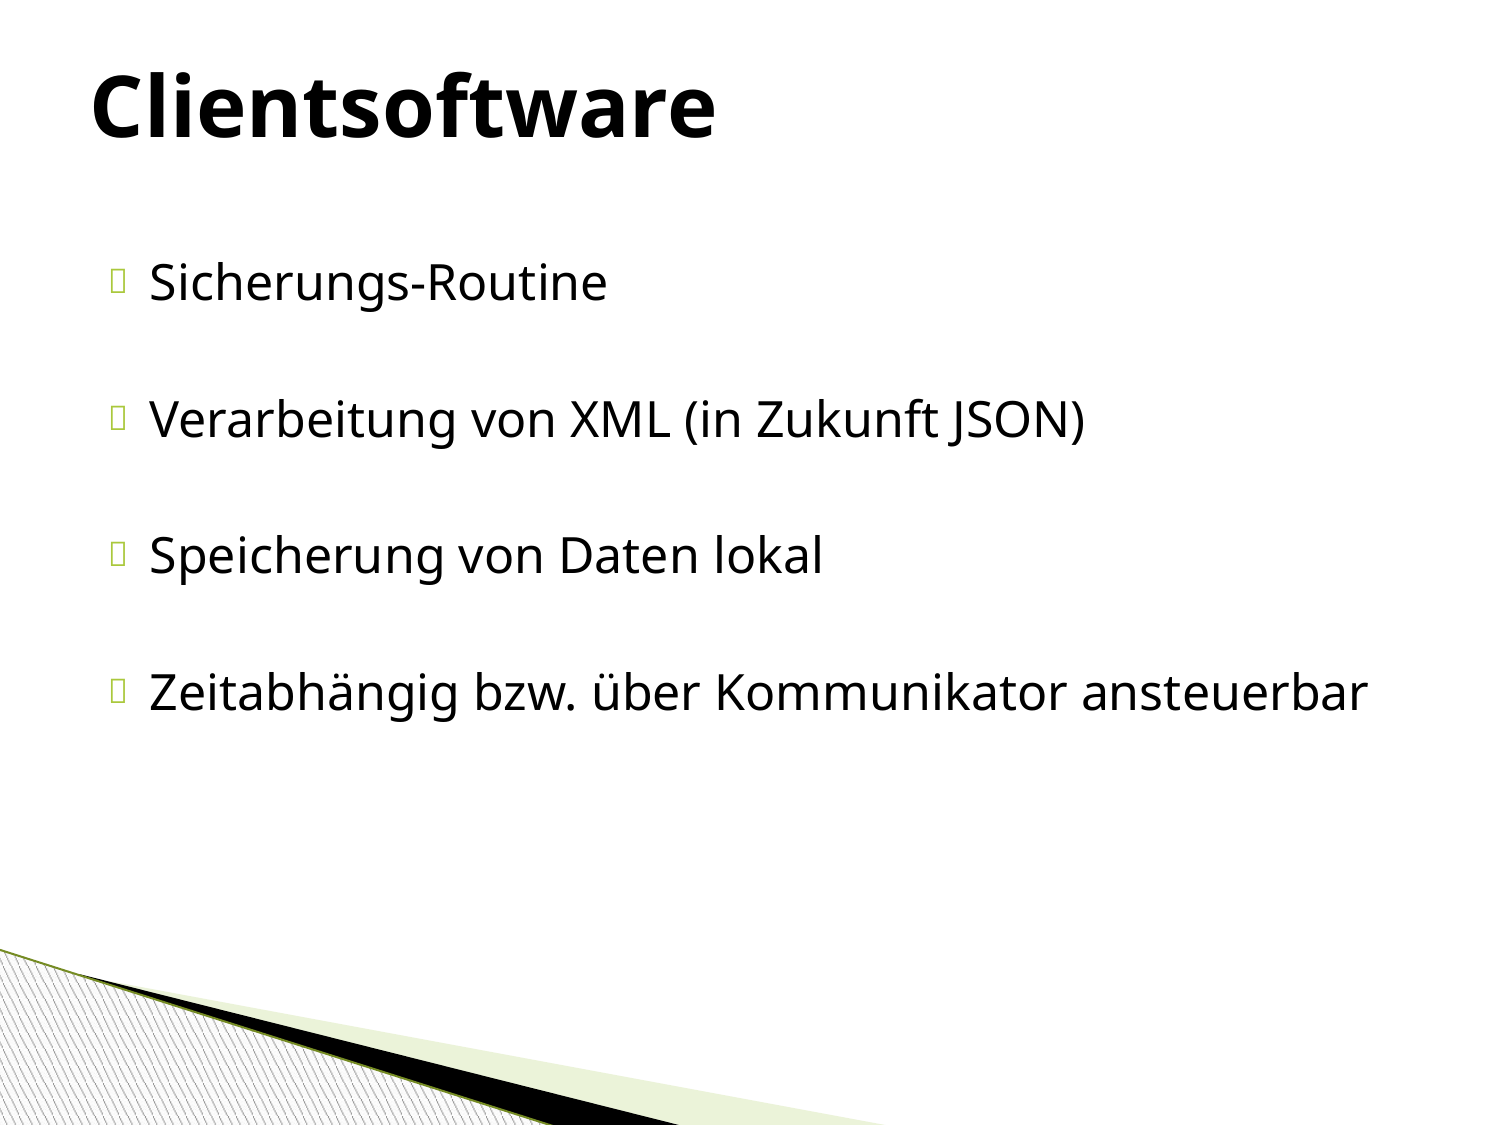

Clientsoftware
# Sicherungs-Routine
Verarbeitung von XML (in Zukunft JSON)
Speicherung von Daten lokal
Zeitabhängig bzw. über Kommunikator ansteuerbar